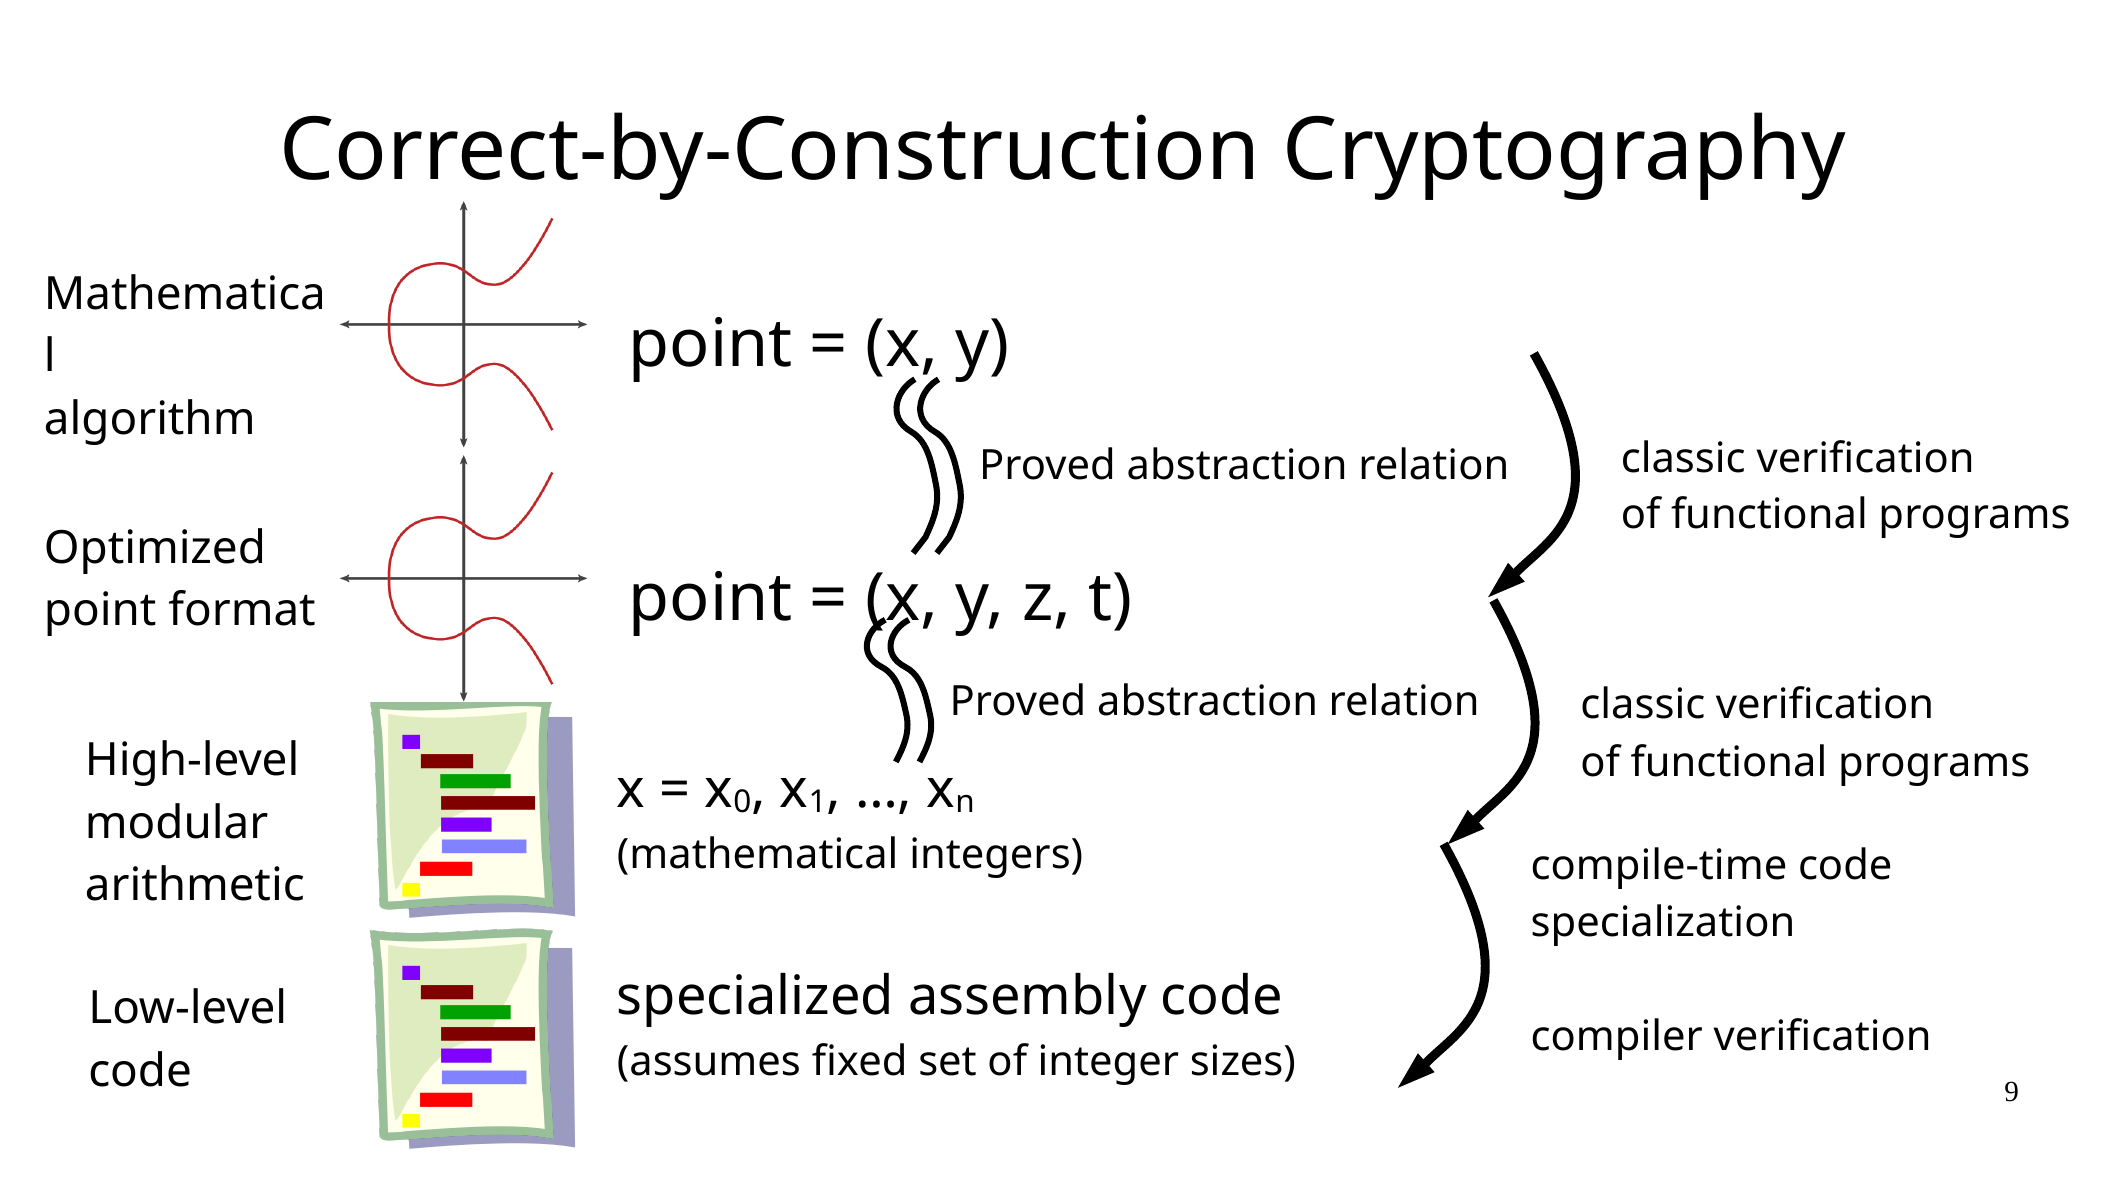

# Correct-by-Construction Cryptography
Mathematical
algorithm
point = (x, y)
classic verification
of functional programs
Optimized point format
point = (x, y, z, t)
Proved abstraction relation
classic verification
of functional programs
High-level modular arithmetic
x = x0, x1, …, xn
(mathematical integers)
Proved abstraction relation
compile-time code
specialization
compiler verification
Low-level code
specialized assembly code
(assumes fixed set of integer sizes)
9